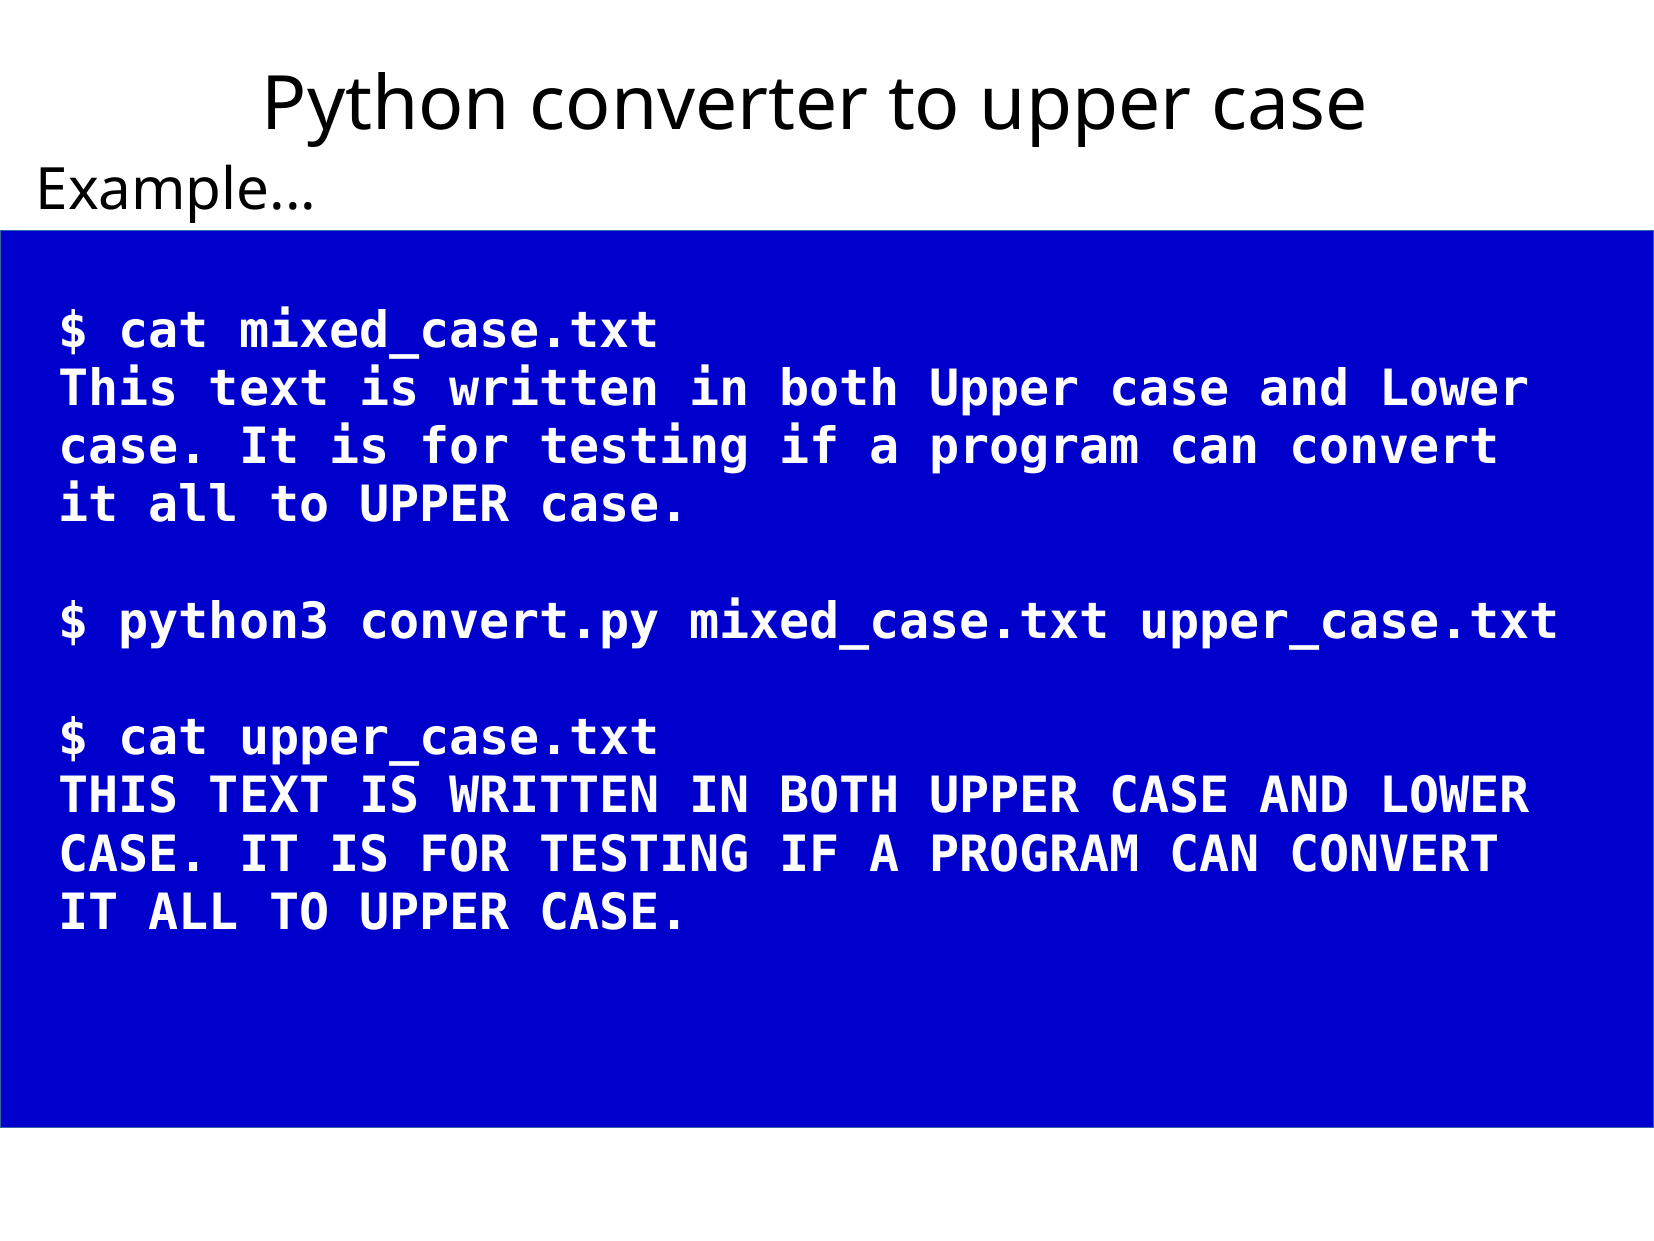

# Python converter to upper case
Example...
$ cat mixed_case.txt
This text is written in both Upper case and Lower
case. It is for testing if a program can convert
it all to UPPER case.
$ python3 convert.py mixed_case.txt upper_case.txt
$ cat upper_case.txt
THIS TEXT IS WRITTEN IN BOTH UPPER CASE AND LOWER
CASE. IT IS FOR TESTING IF A PROGRAM CAN CONVERT
IT ALL TO UPPER CASE.